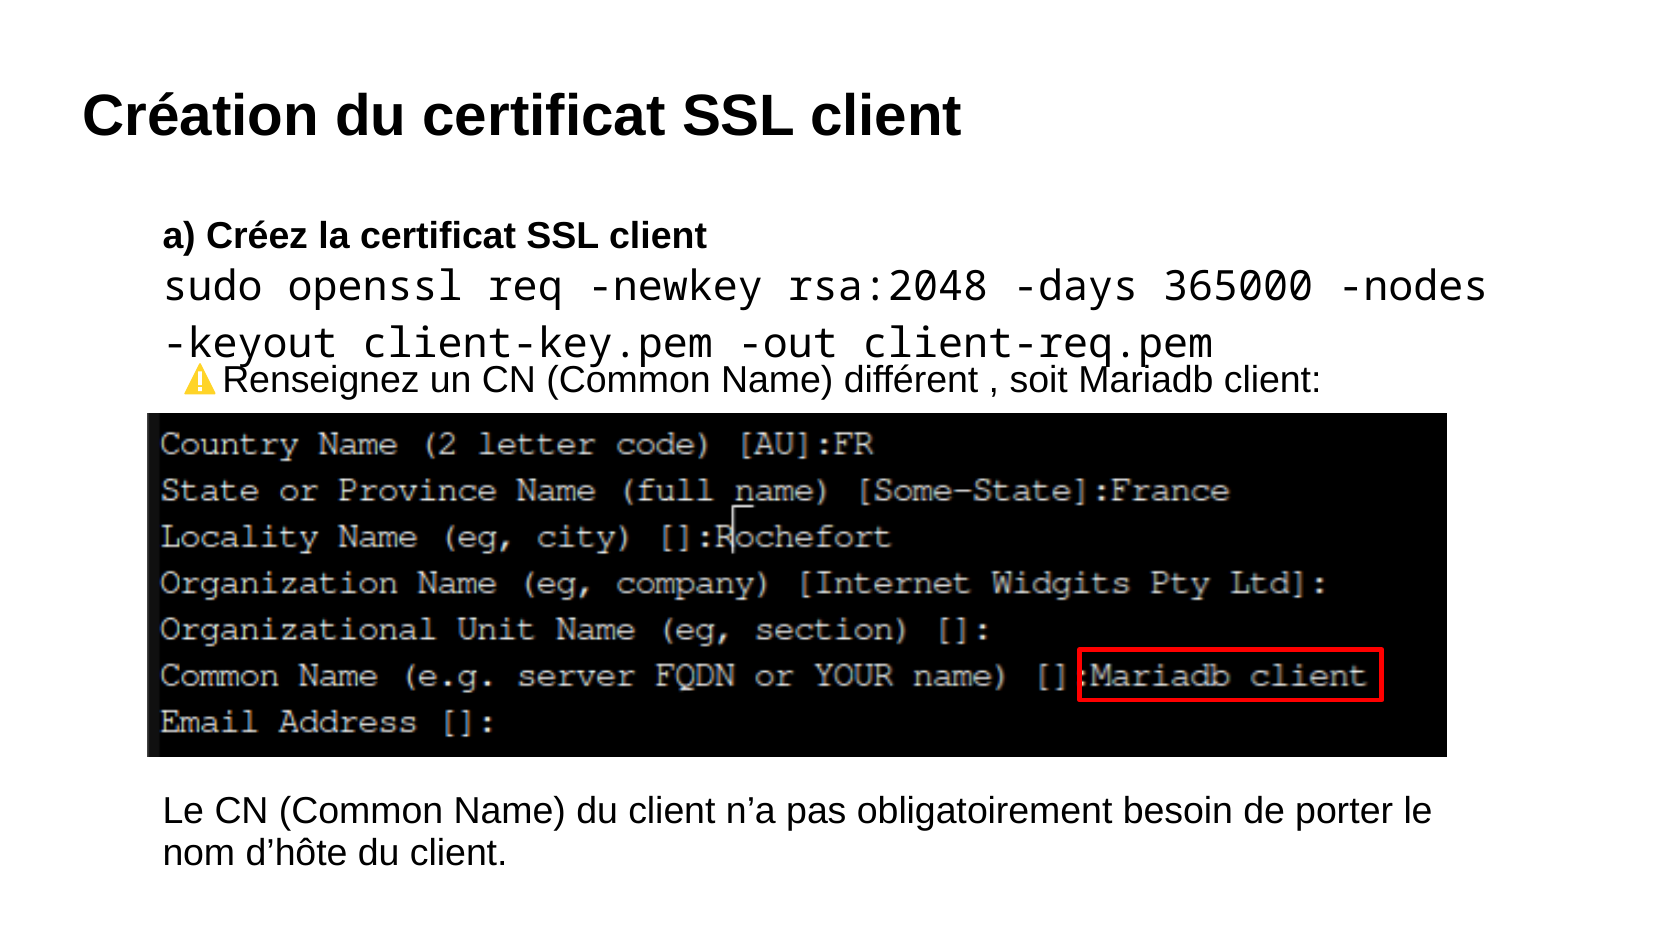

# Création du certificat SSL client
a) Créez la certificat SSL client
sudo openssl req -newkey rsa:2048 -days 365000 -nodes -keyout client-key.pem -out client-req.pem
 Renseignez un CN (Common Name) différent , soit Mariadb client:
Le CN (Common Name) du client n’a pas obligatoirement besoin de porter le nom d’hôte du client.